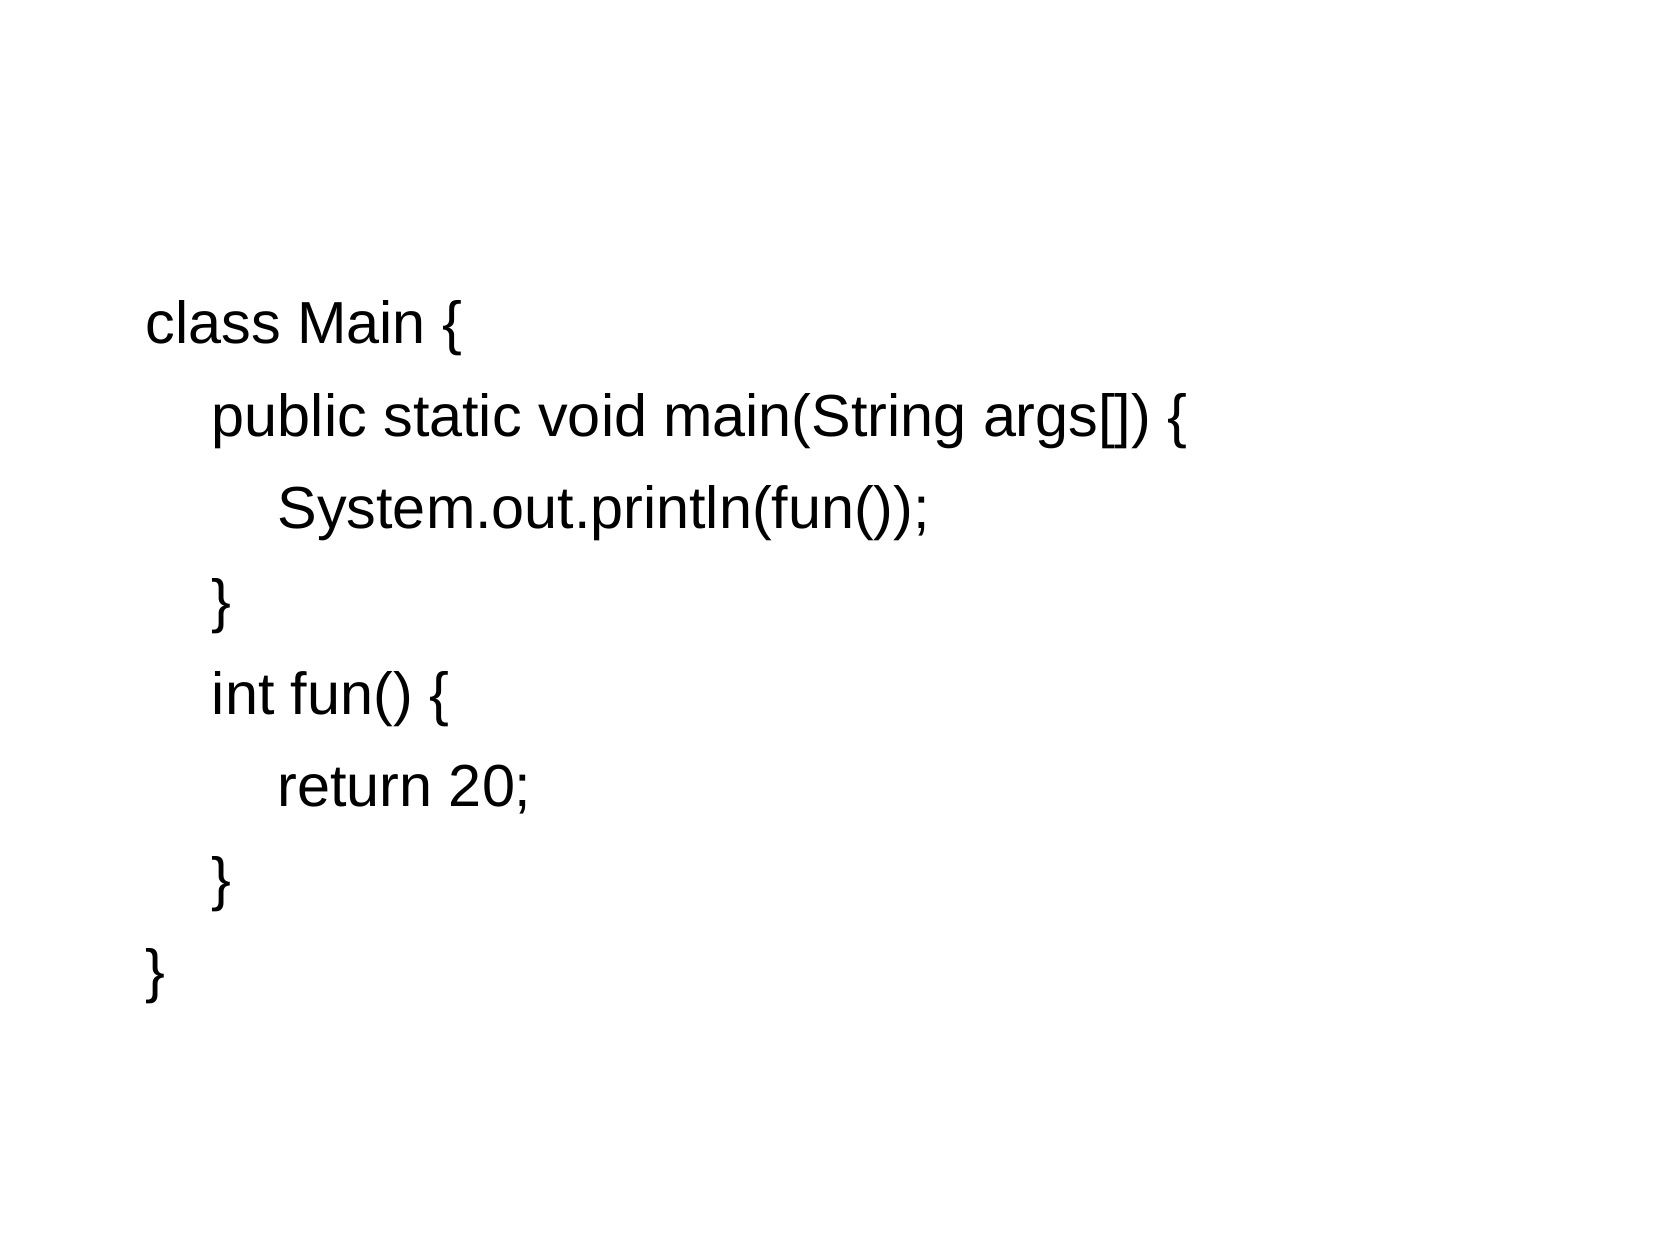

#
class Main {
 public static void main(String args[]) {
 System.out.println(fun());
 }
 int fun() {
 return 20;
 }
}